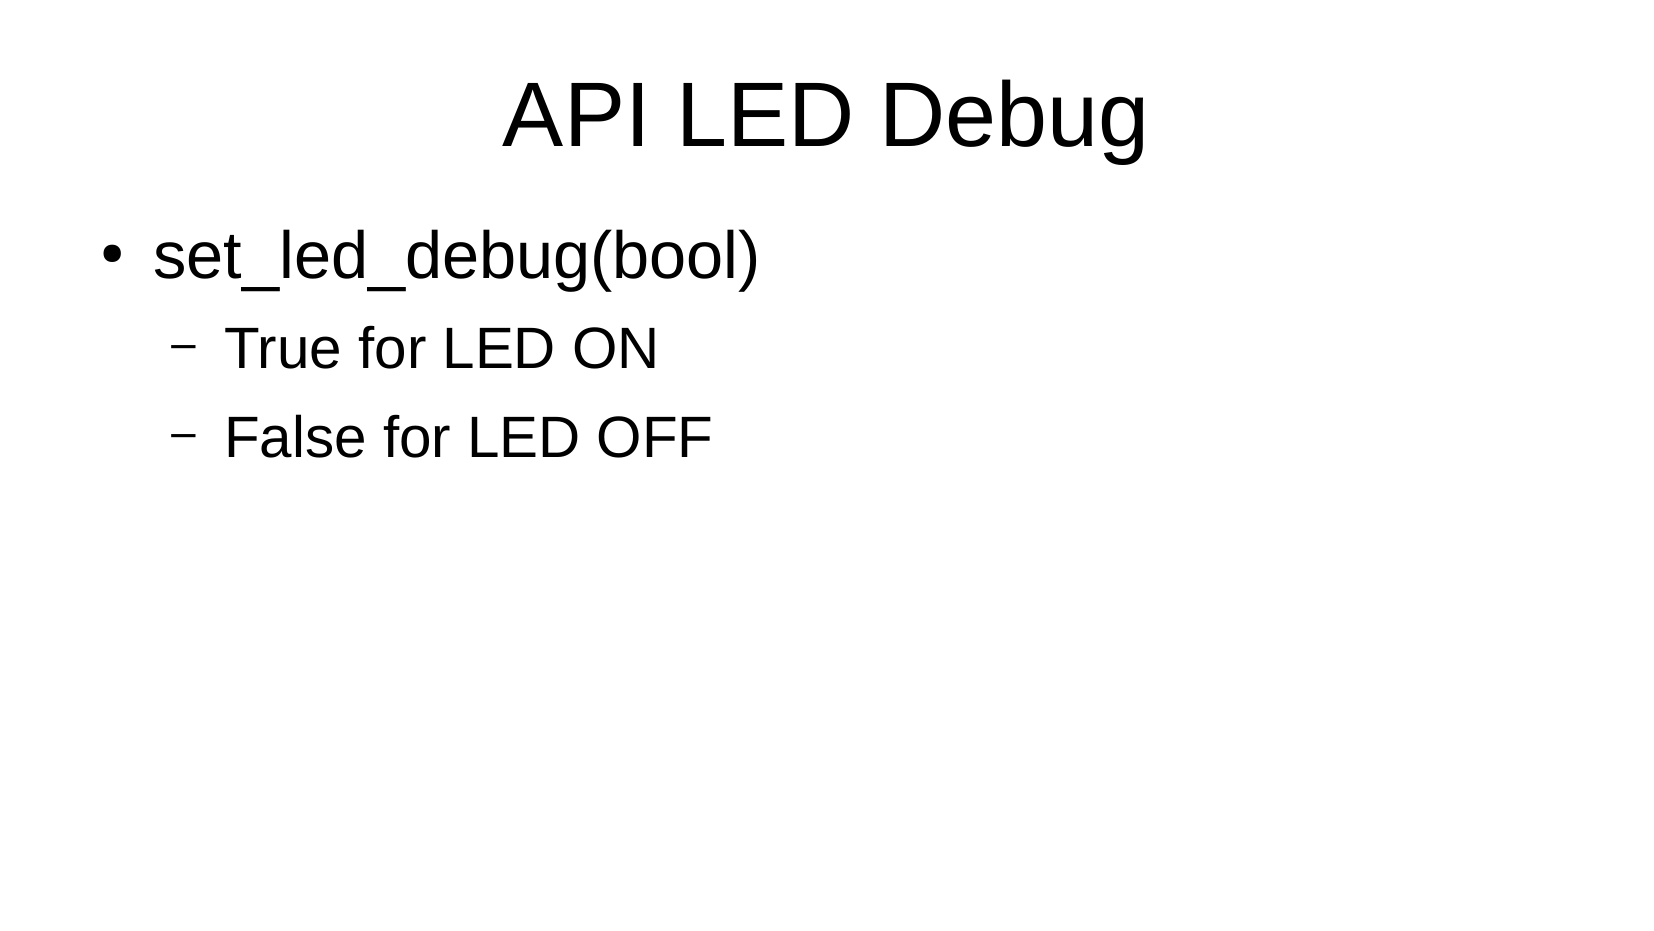

# API LED Debug
set_led_debug(bool)
True for LED ON
False for LED OFF